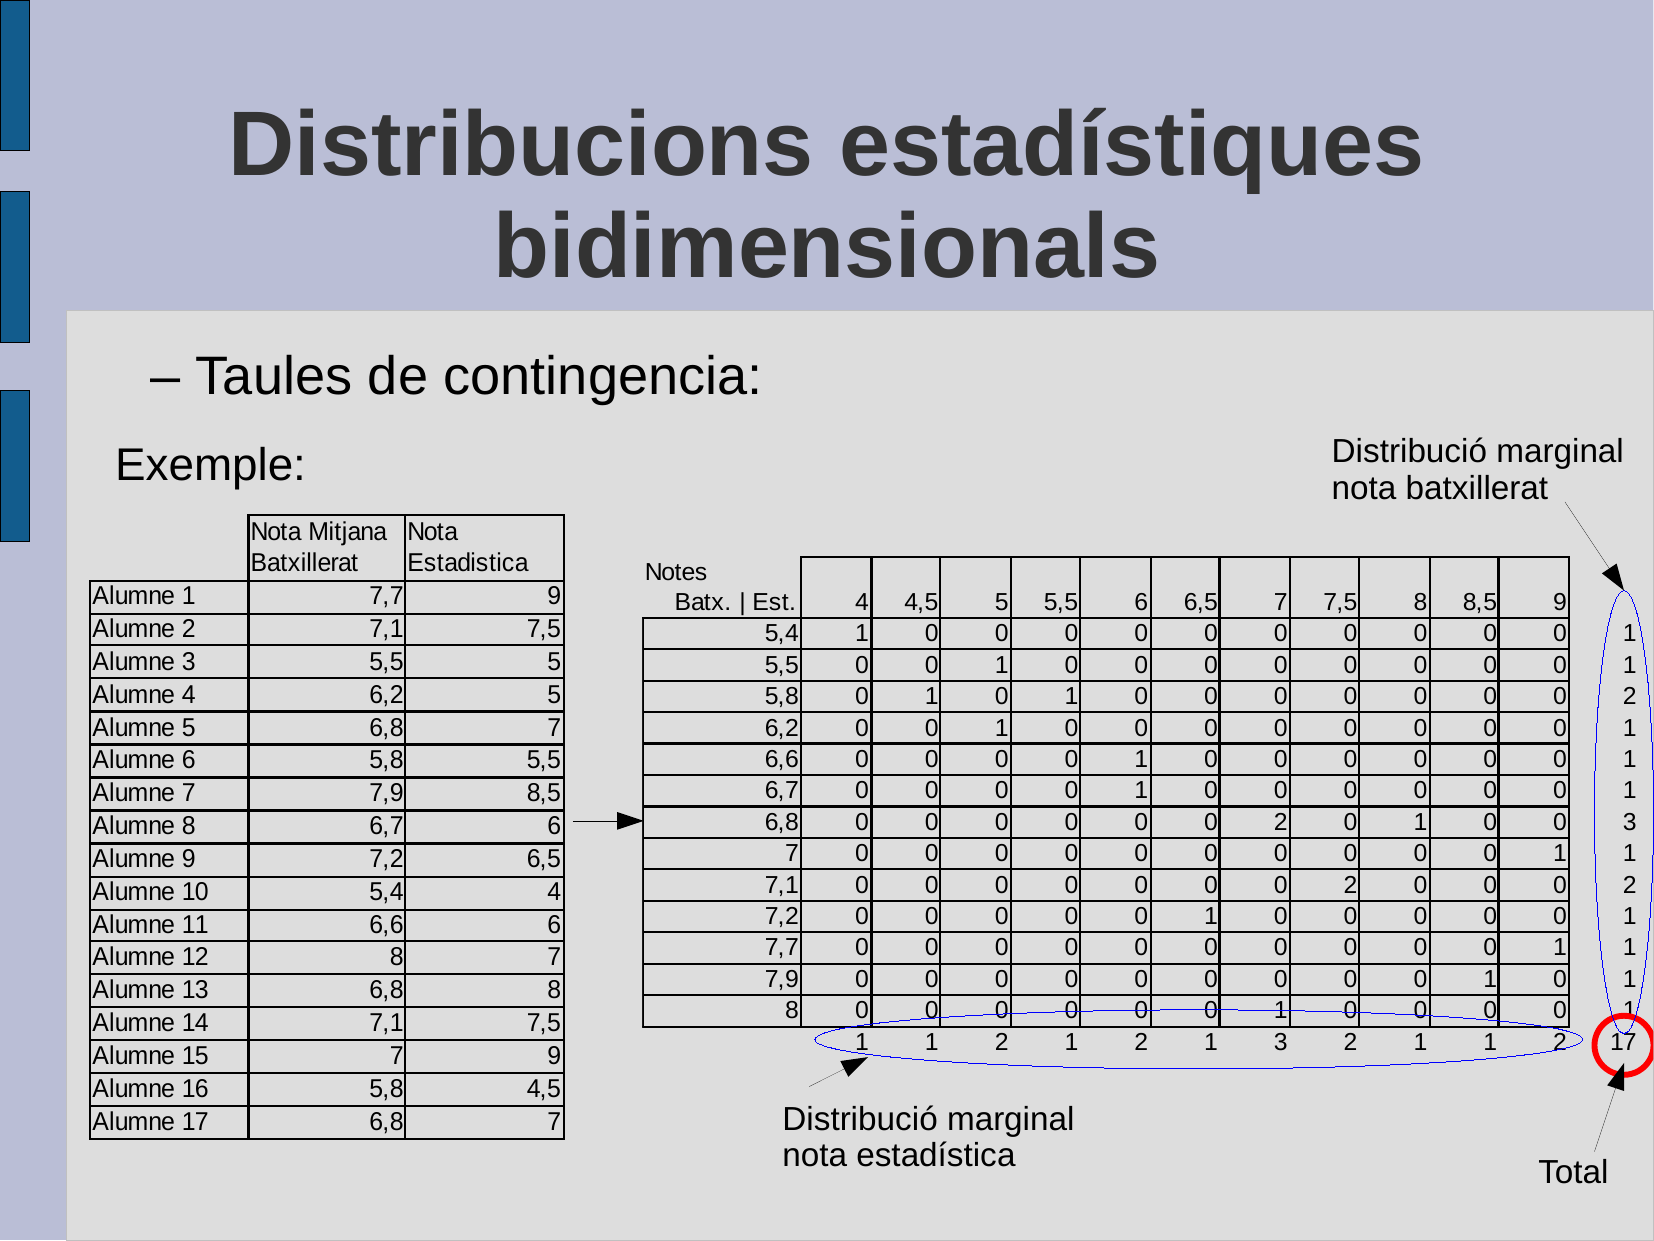

# Distribucions estadístiques bidimensionals
– Taules de contingencia:
Distribució marginal nota batxillerat
Exemple:
Distribució marginal nota estadística
Total